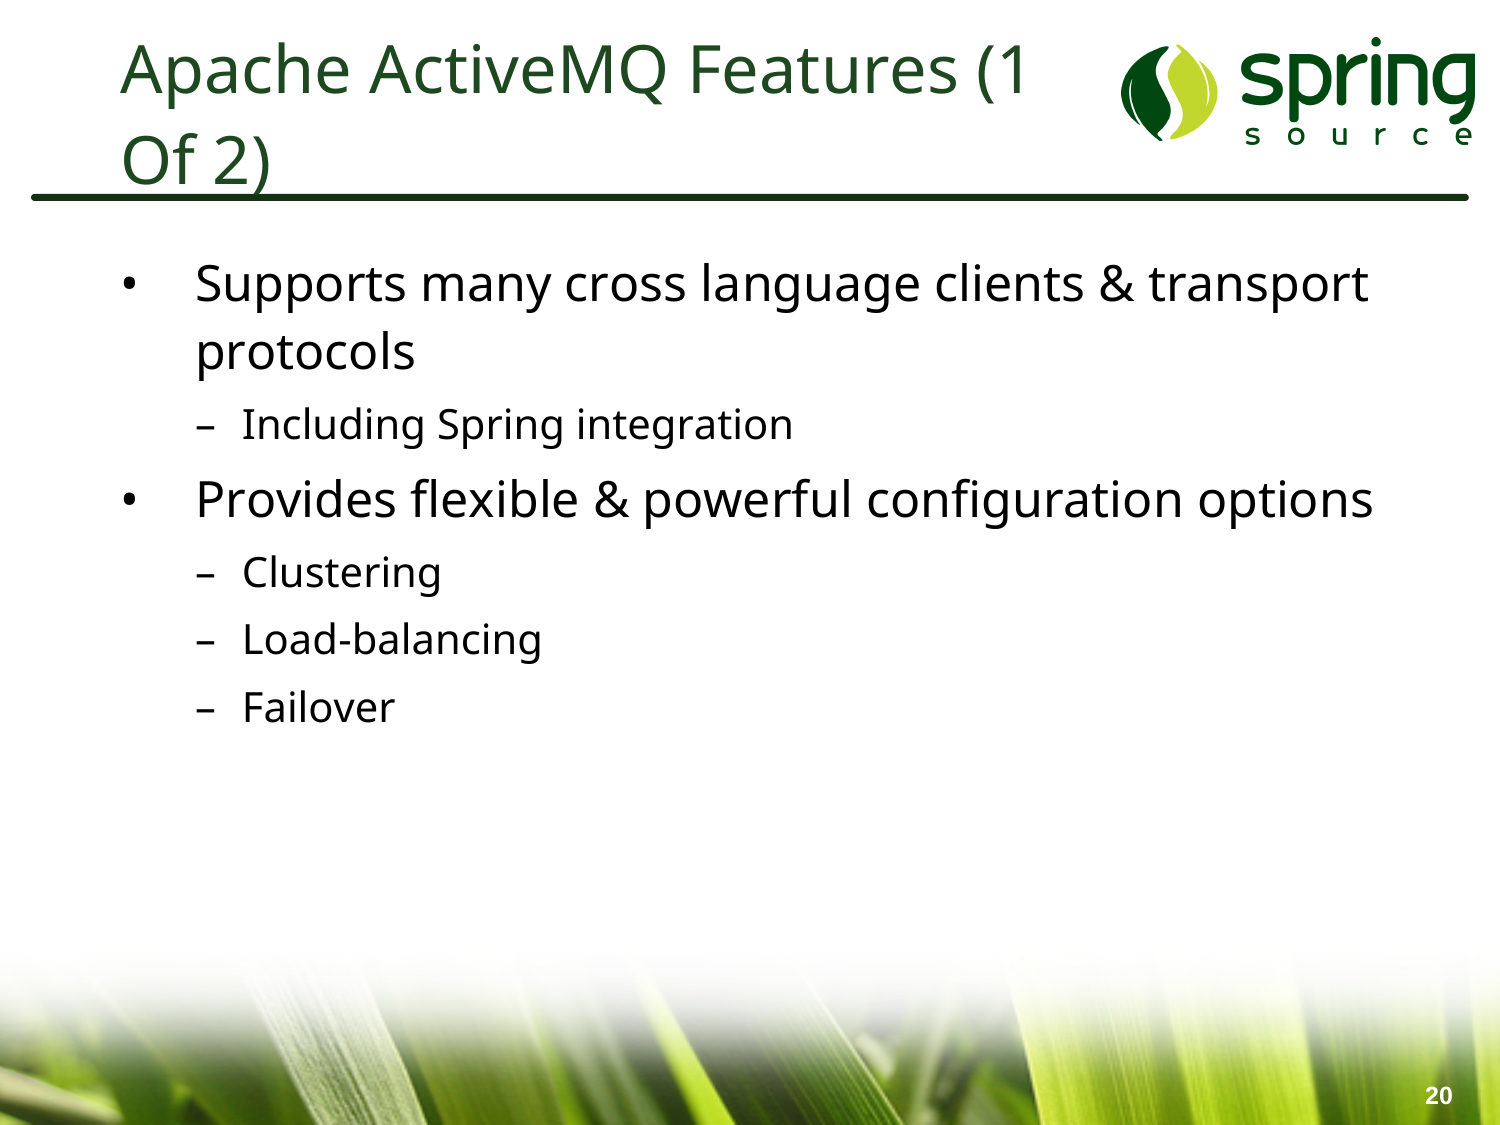

# Apache ActiveMQ Features (1 Of 2)
Supports many cross language clients & transport protocols
Including Spring integration
Provides flexible & powerful configuration options
Clustering
Load-balancing
Failover